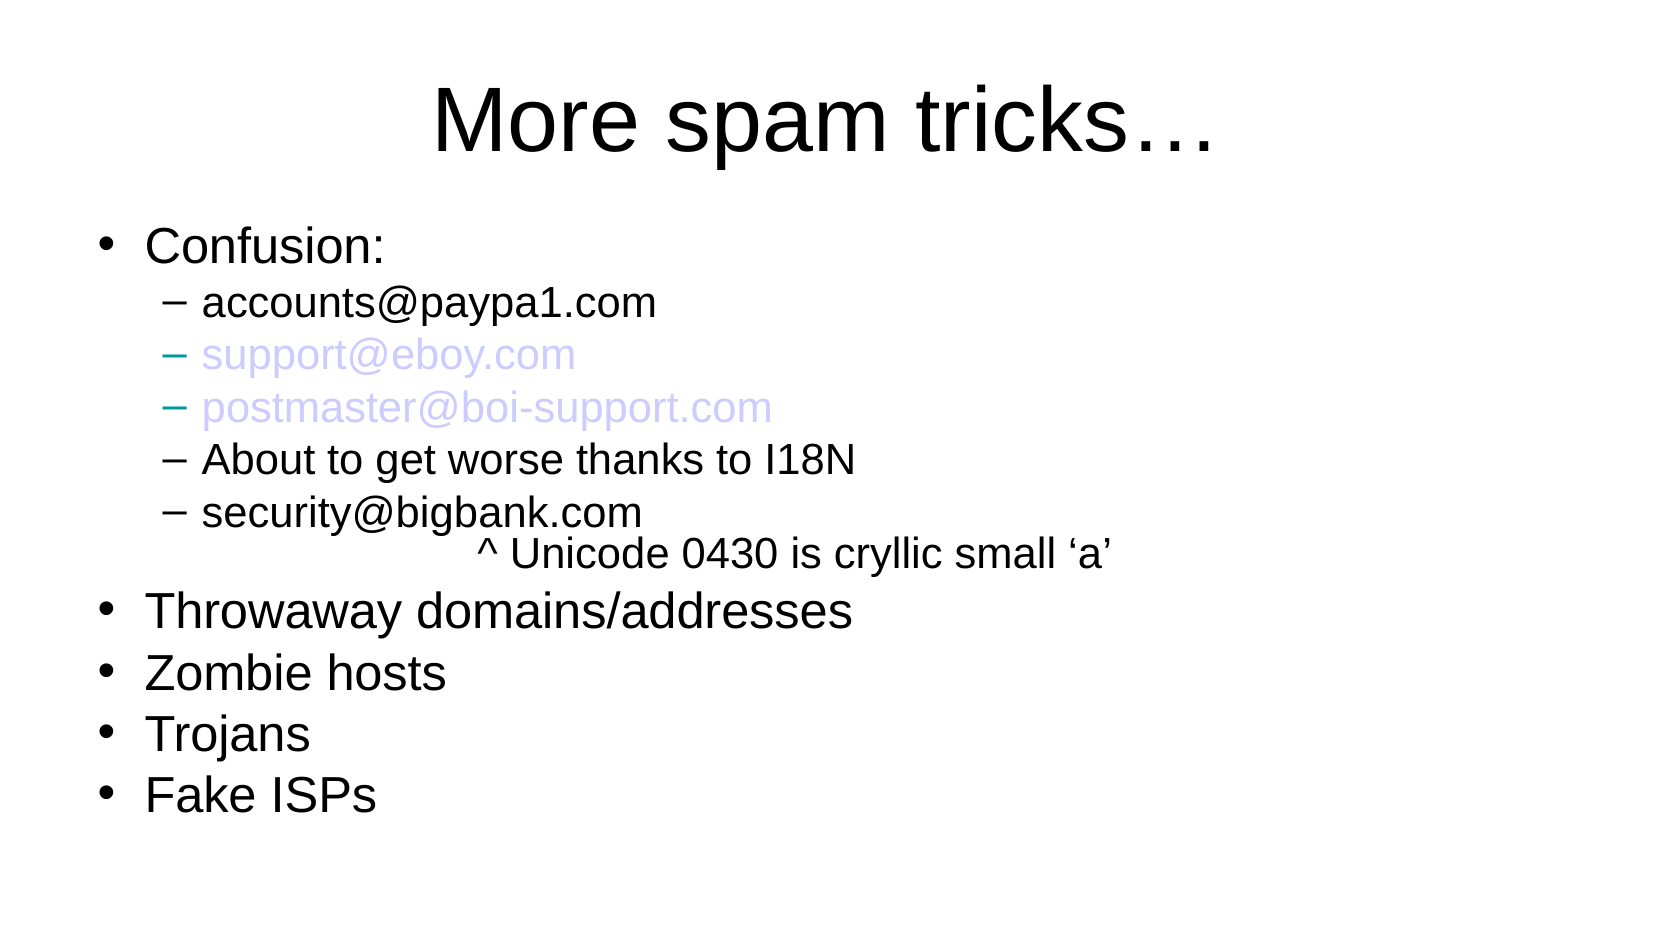

# More spam tricks…
Confusion:
accounts@paypa1.com
support@eboy.com
postmaster@boi-support.com
About to get worse thanks to I18N
security@bigbаnk.com
 ^ Unicode 0430 is cryllic small ‘a’
Throwaway domains/addresses
Zombie hosts
Trojans
Fake ISPs